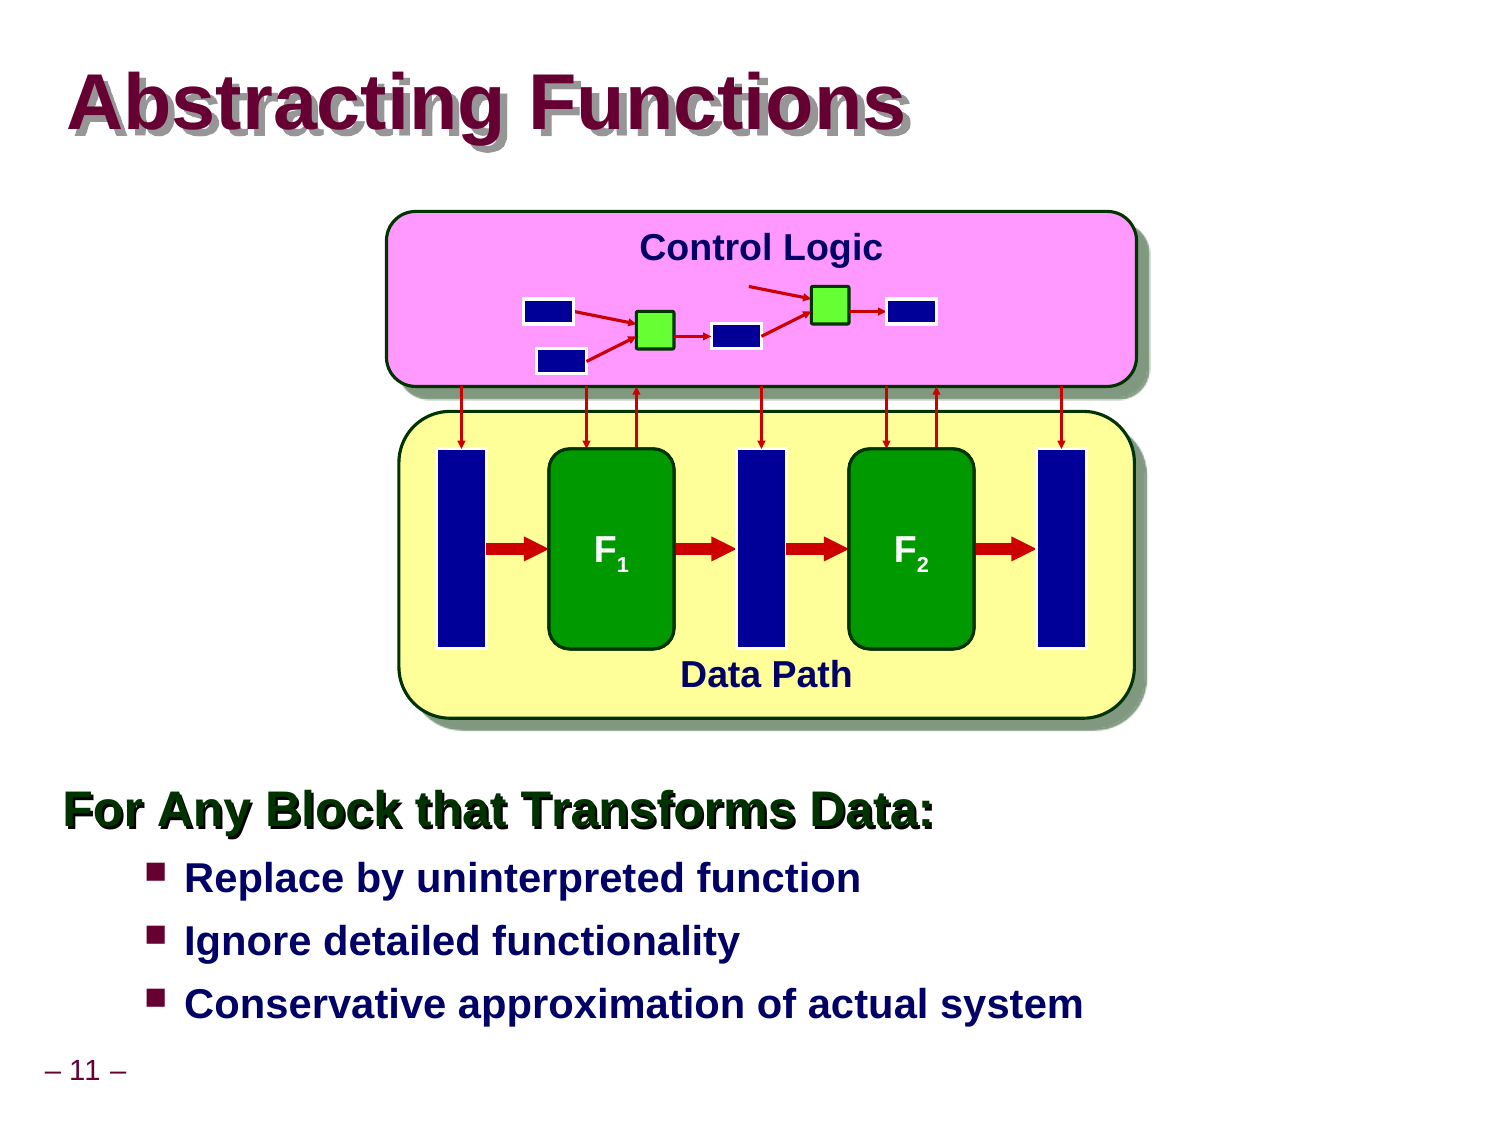

# Abstracting Functions
Control Logic
Data Path
Com.
Log.
1
F1
F2
Com.
Log.
1
For Any Block that Transforms Data:
Replace by uninterpreted function
Ignore detailed functionality
Conservative approximation of actual system